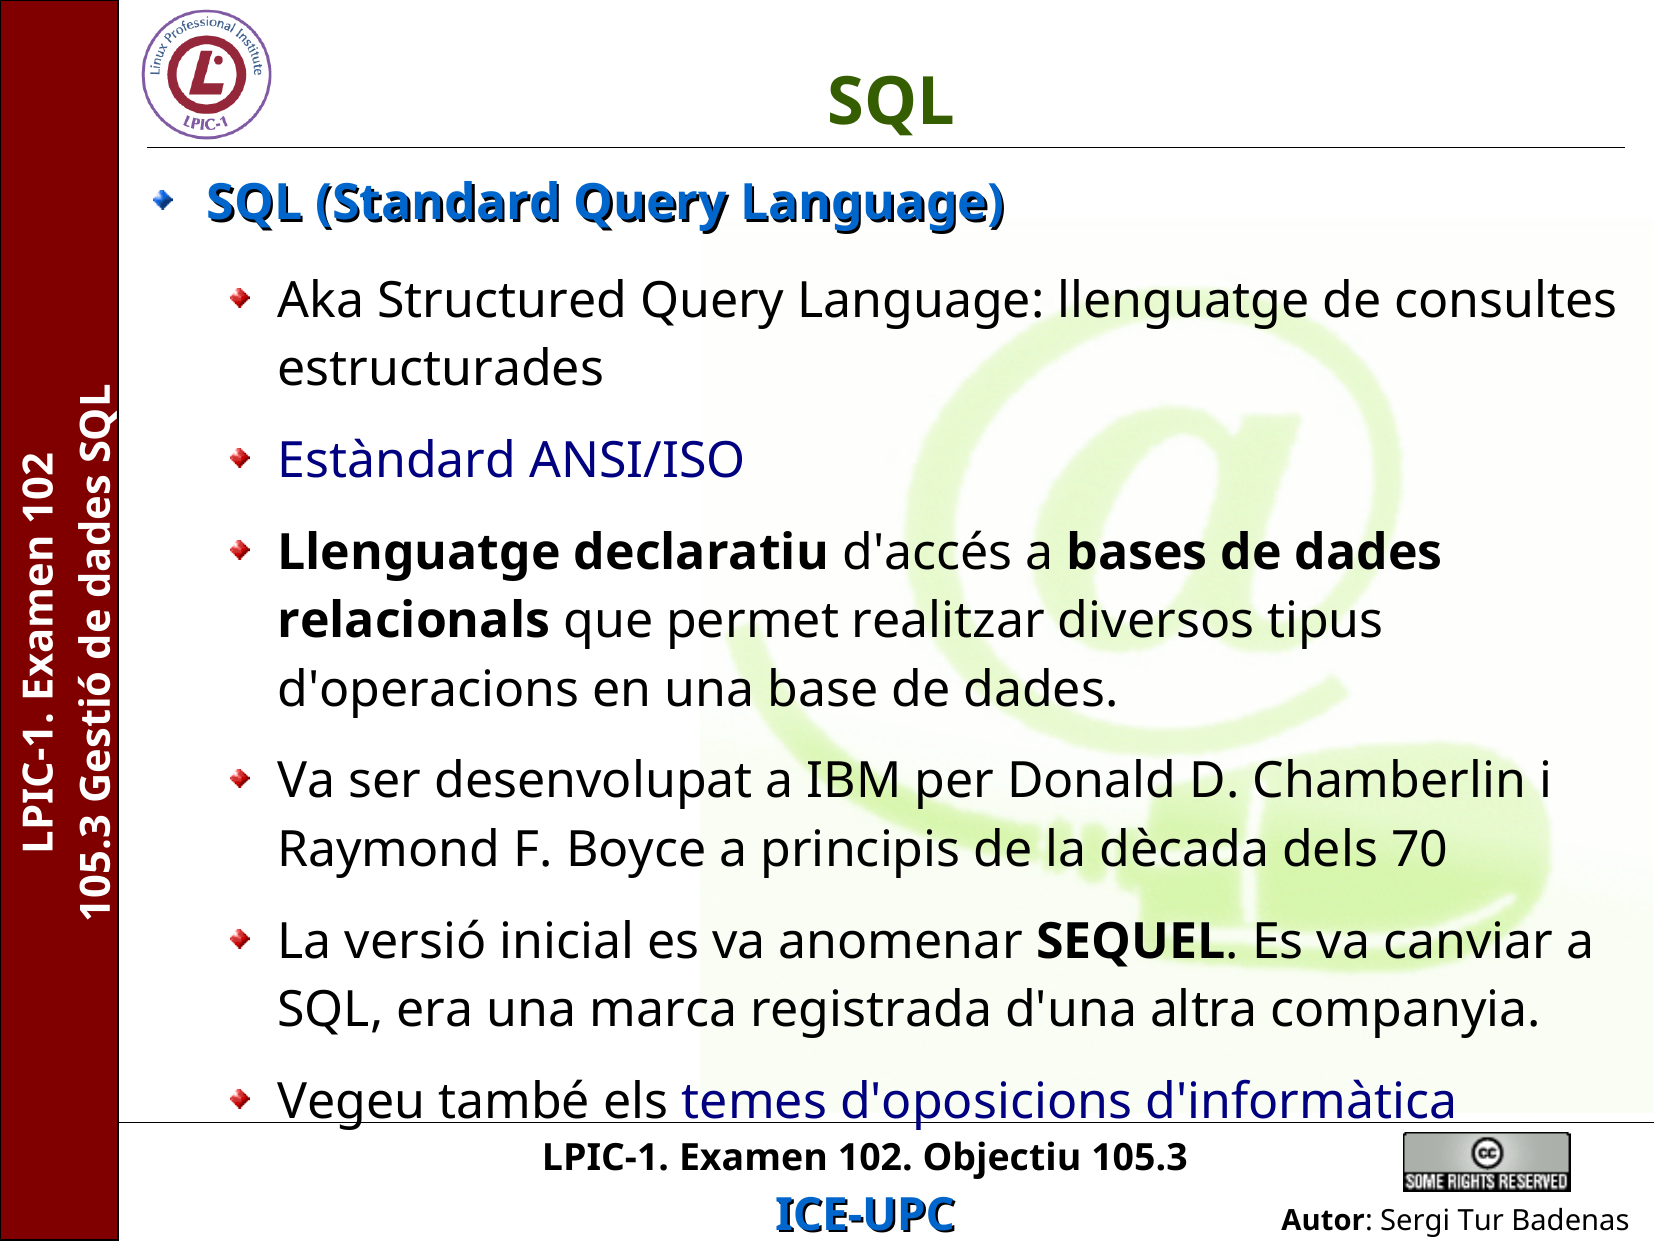

# SQL
SQL (Standard Query Language)
Aka Structured Query Language: llenguatge de consultes estructurades
Estàndard ANSI/ISO
Llenguatge declaratiu d'accés a bases de dades relacionals que permet realitzar diversos tipus d'operacions en una base de dades.
Va ser desenvolupat a IBM per Donald D. Chamberlin i Raymond F. Boyce a principis de la dècada dels 70
La versió inicial es va anomenar SEQUEL. Es va canviar a SQL, era una marca registrada d'una altra companyia.
Vegeu també els temes d'oposicions d'informàtica